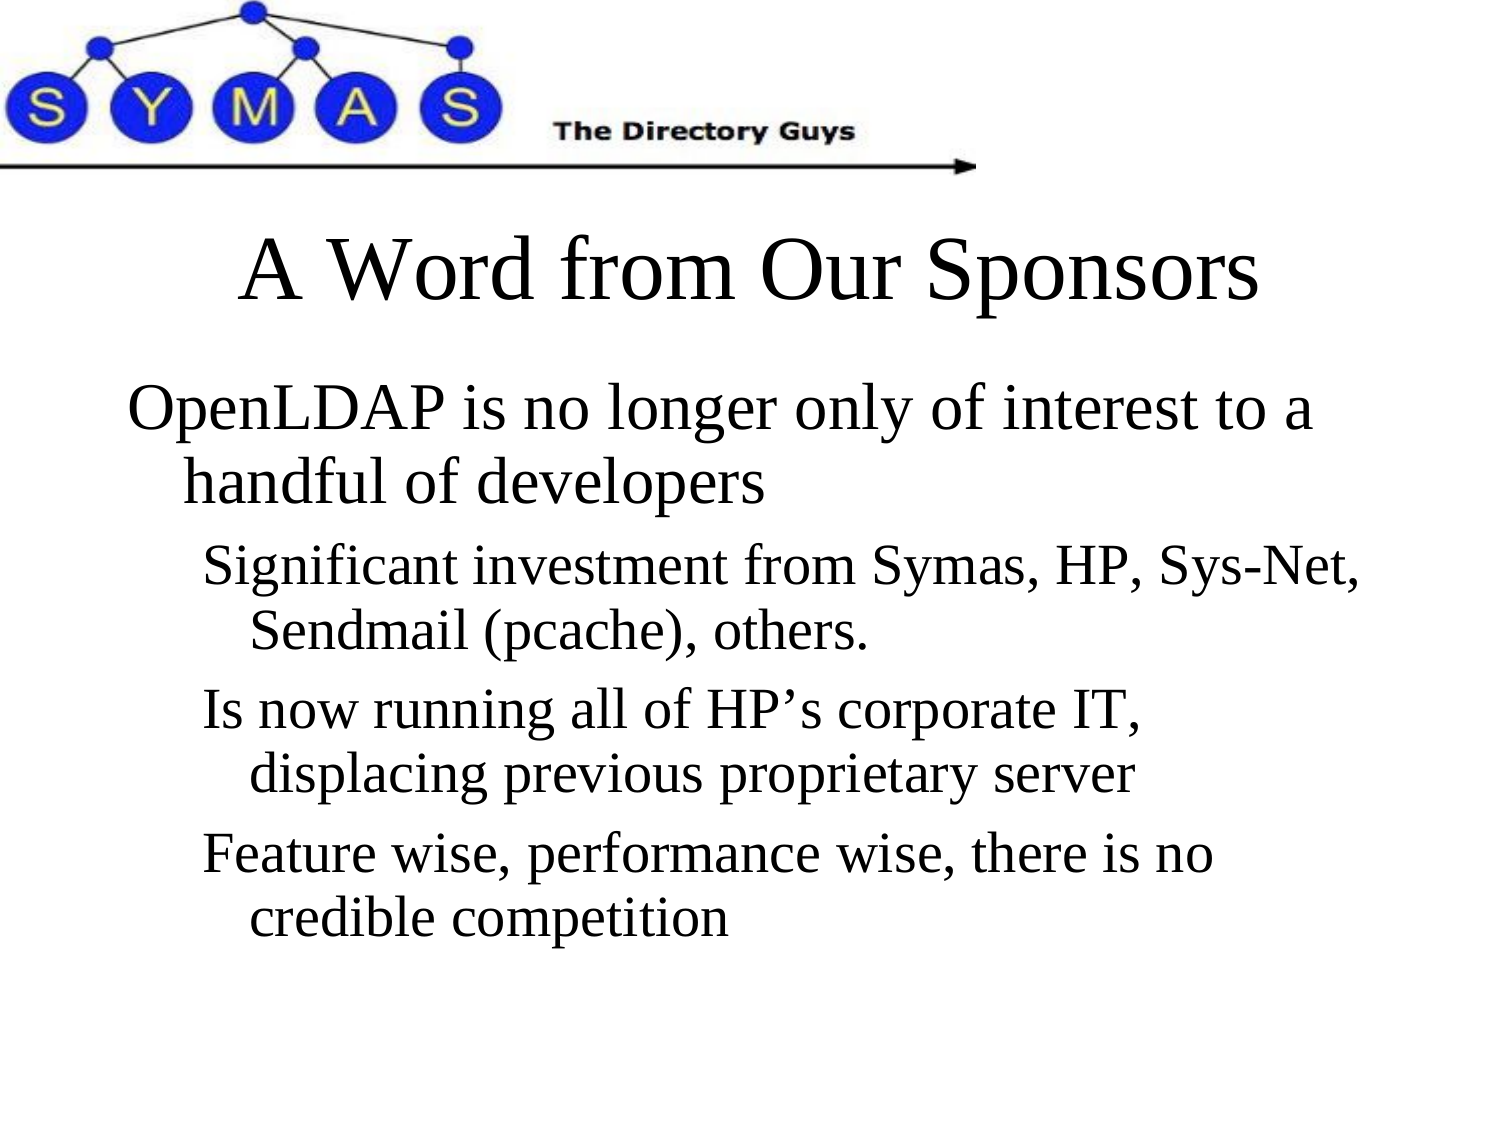

# A Word from Our Sponsors
OpenLDAP is no longer only of interest to a handful of developers
Significant investment from Symas, HP, Sys-Net, Sendmail (pcache), others.
Is now running all of HP’s corporate IT, displacing previous proprietary server
Feature wise, performance wise, there is no credible competition